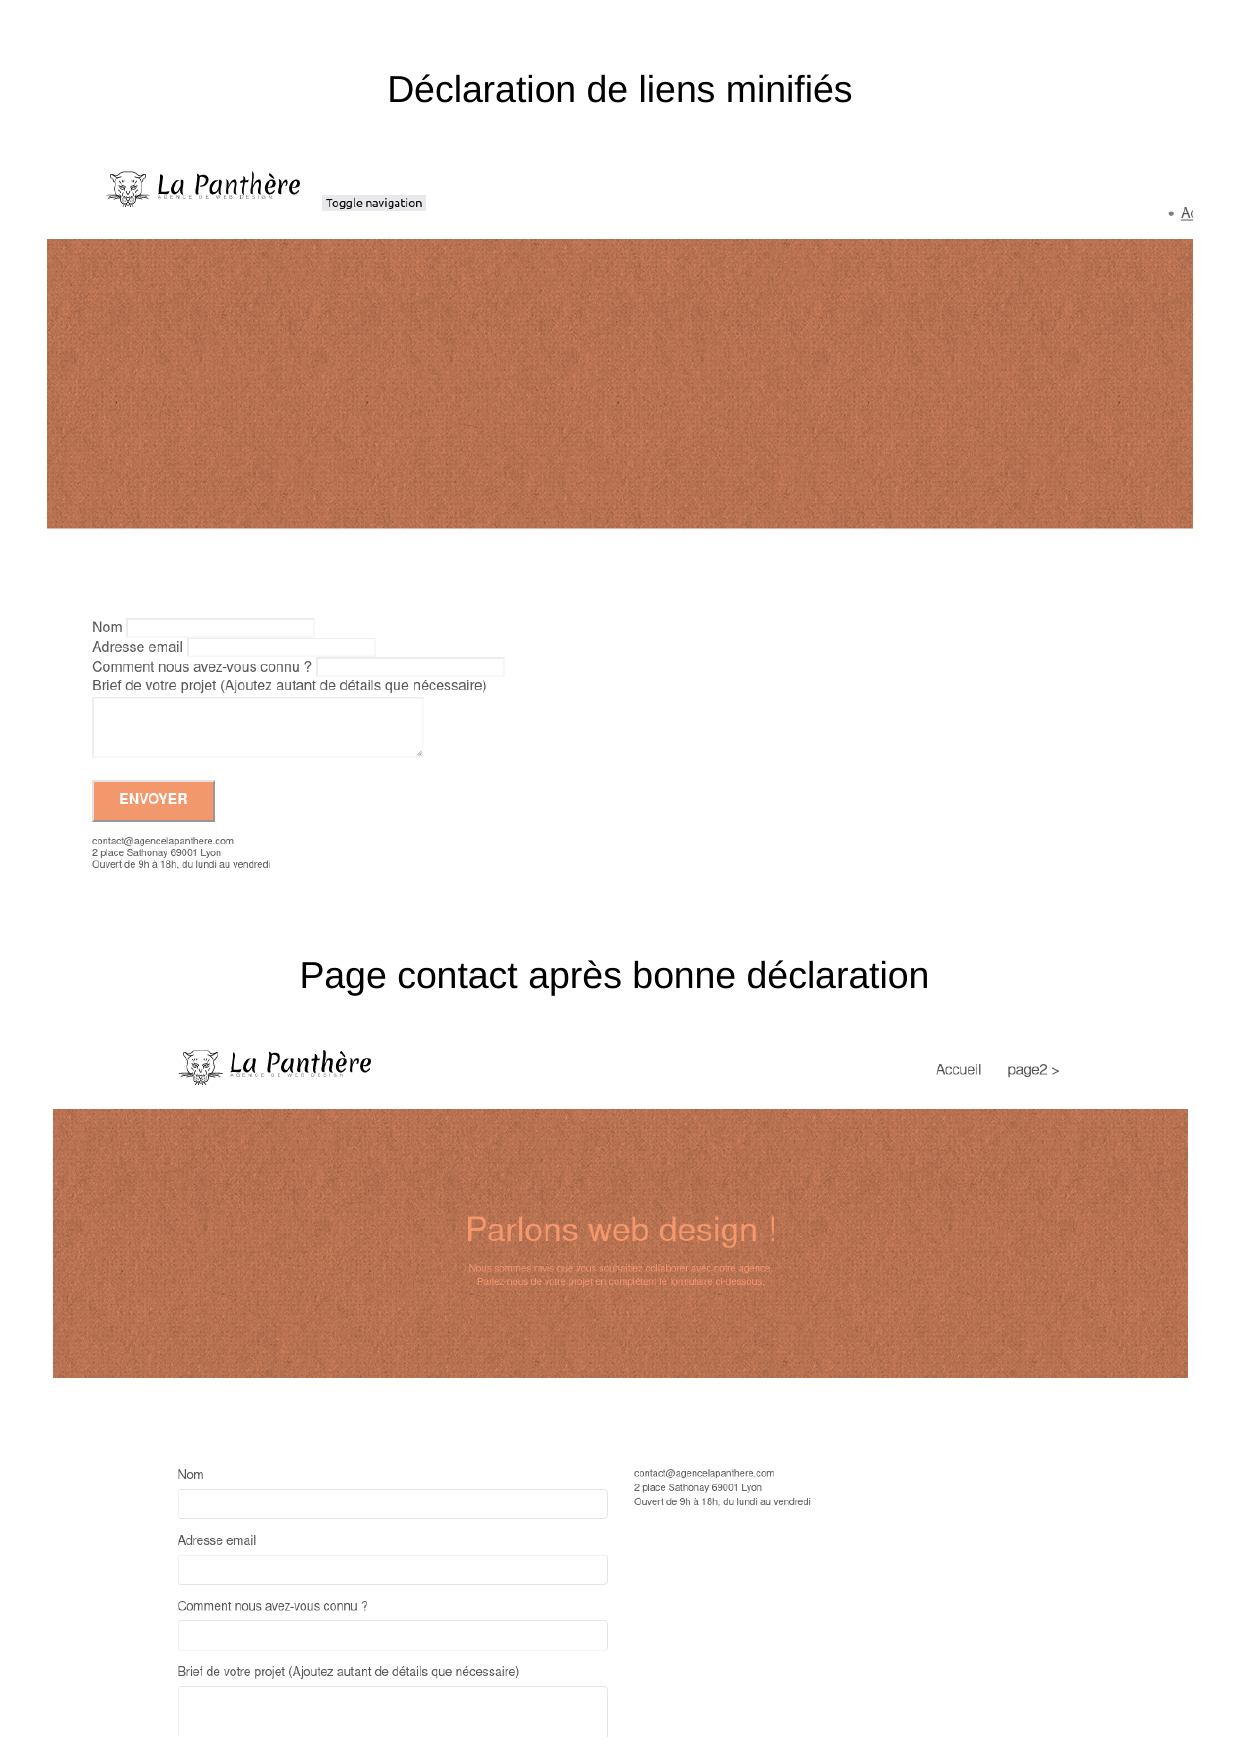

Déclaration de liens minifiés
Page contact après bonne déclaration